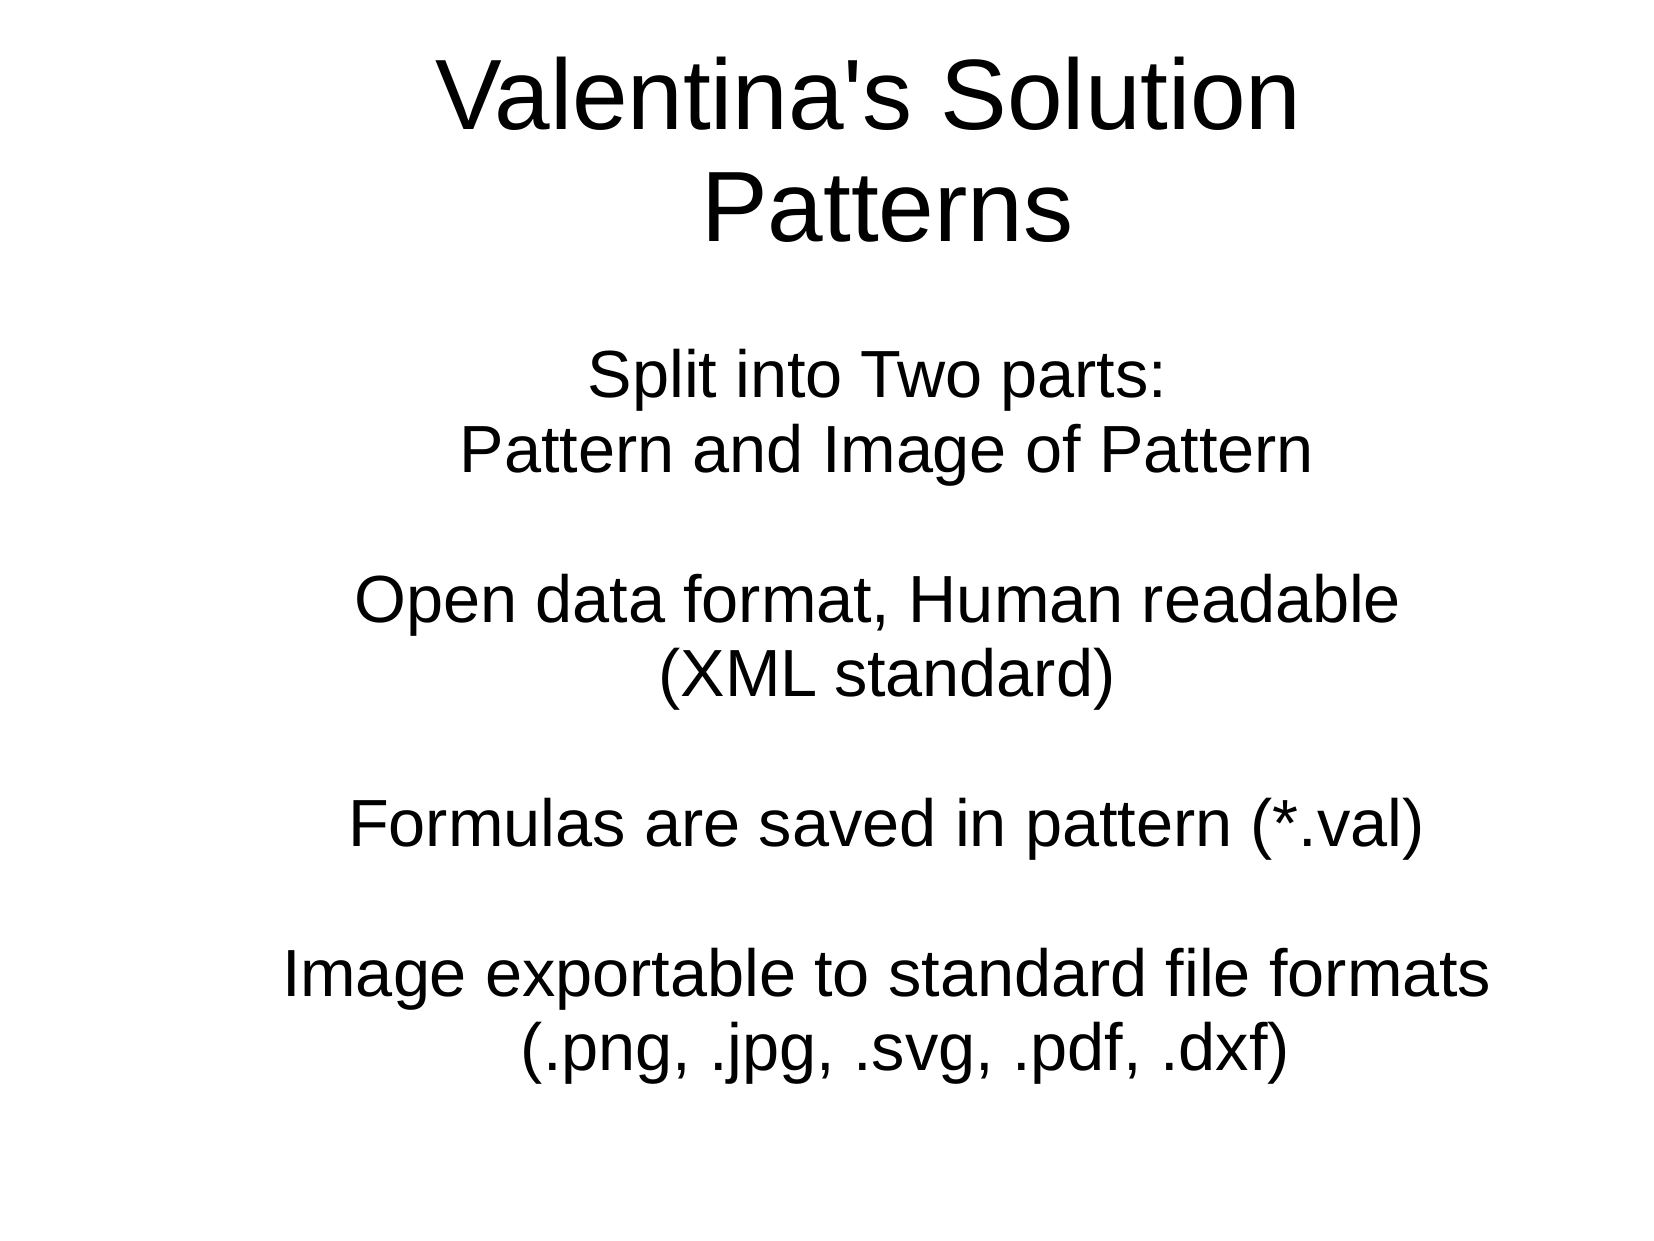

Valentina's Solution
Patterns
Split into Two parts:
Pattern and Image of Pattern
Open data format, Human readable
(XML standard)
Formulas are saved in pattern (*.val)
Image exportable to standard file formats (.png, .jpg, .svg, .pdf, .dxf)